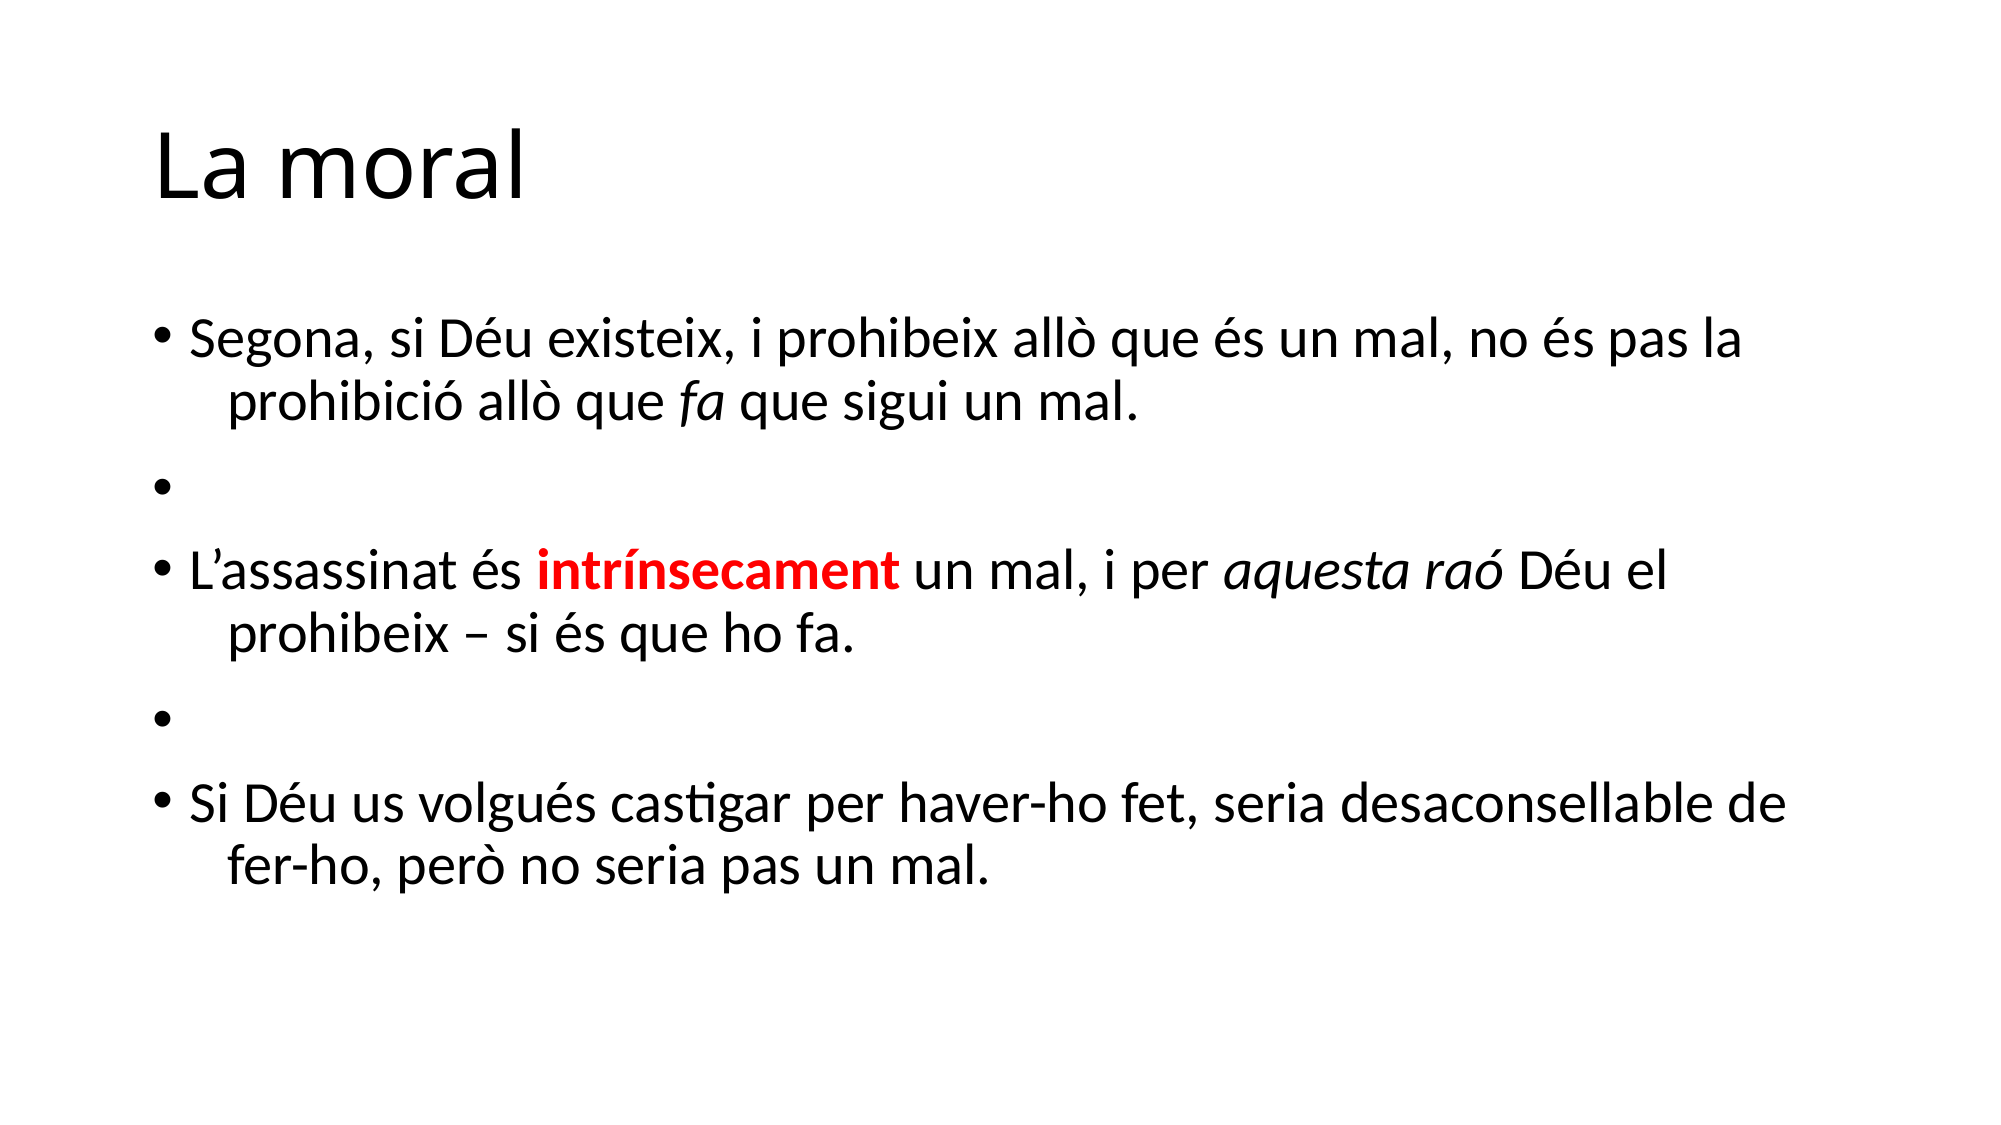

# La moral
Segona, si Déu existeix, i prohibeix allò que és un mal, no és pas la prohibició allò que fa que sigui un mal.
L’assassinat és intrínsecament un mal, i per aquesta raó Déu el prohibeix – si és que ho fa.
Si Déu us volgués castigar per haver-ho fet, seria desaconsellable de fer-ho, però no seria pas un mal.